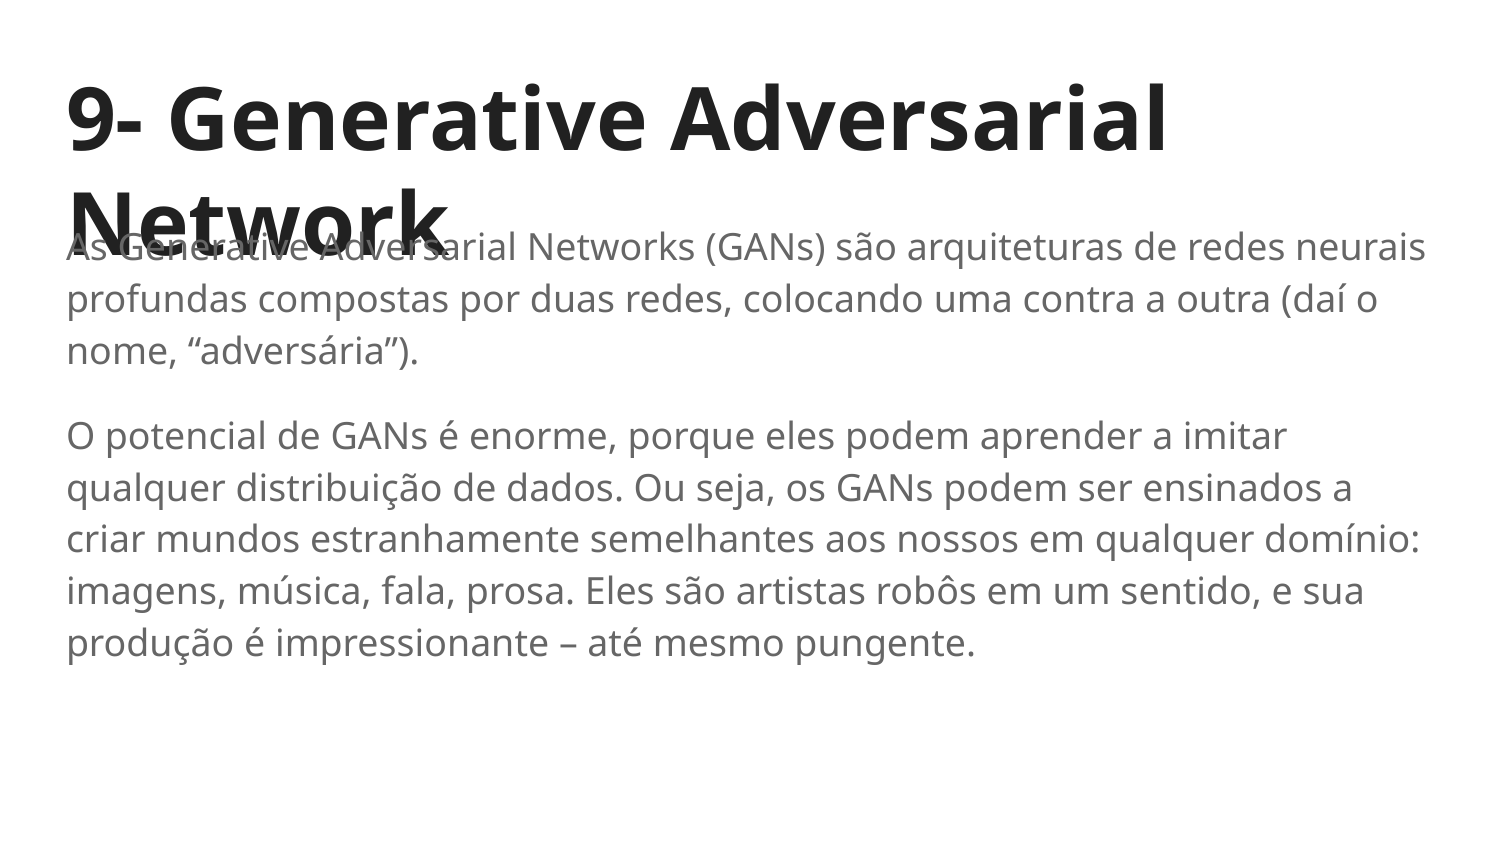

# 9- Generative Adversarial Network
As Generative Adversarial Networks (GANs) são arquiteturas de redes neurais profundas compostas por duas redes, colocando uma contra a outra (daí o nome, “adversária”).
O potencial de GANs é enorme, porque eles podem aprender a imitar qualquer distribuição de dados. Ou seja, os GANs podem ser ensinados a criar mundos estranhamente semelhantes aos nossos em qualquer domínio: imagens, música, fala, prosa. Eles são artistas robôs em um sentido, e sua produção é impressionante – até mesmo pungente.